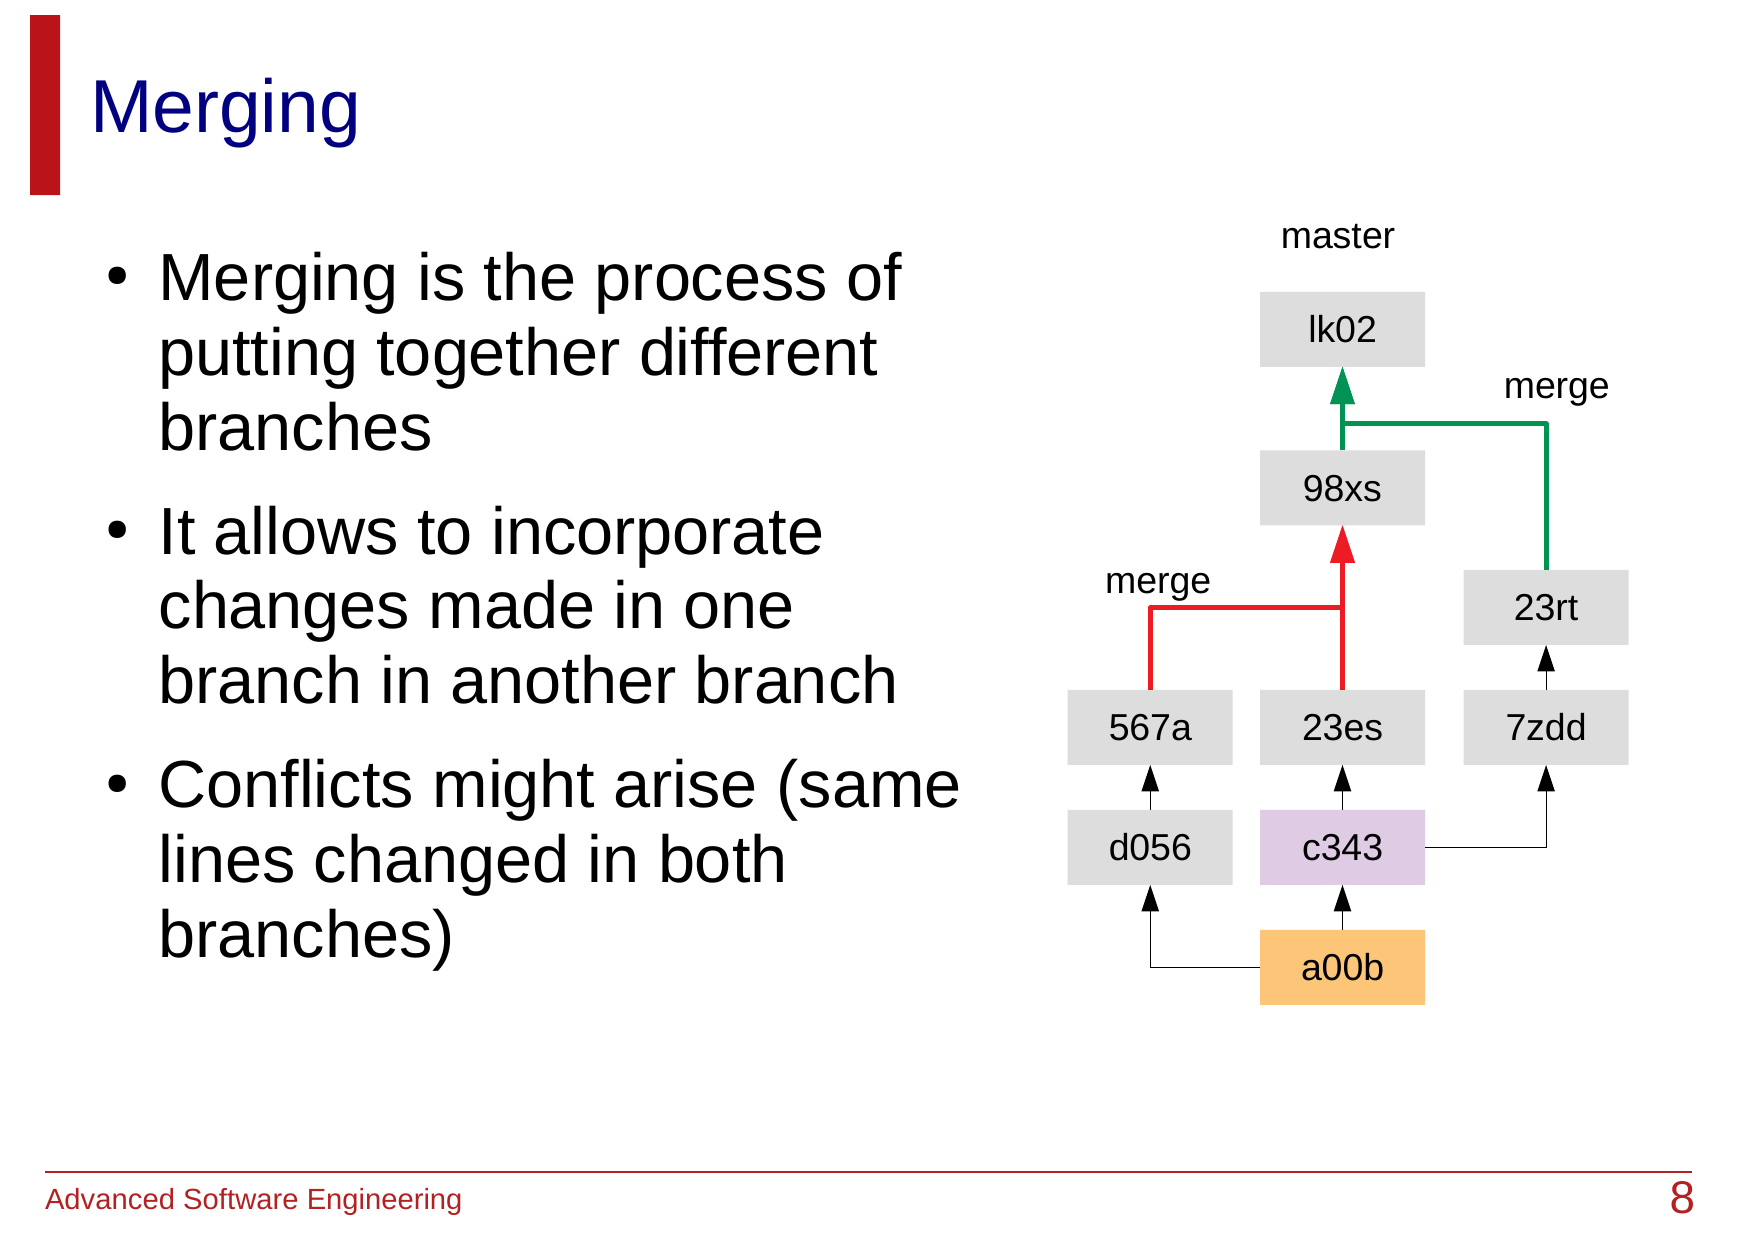

# Merging
master
Merging is the process of putting together different branches
It allows to incorporate changes made in one branch in another branch
Conflicts might arise (same lines changed in both branches)
lk02
merge
98xs
merge
23rt
567a
23es
7zdd
d056
c343
a00b
8
Advanced Software Engineering